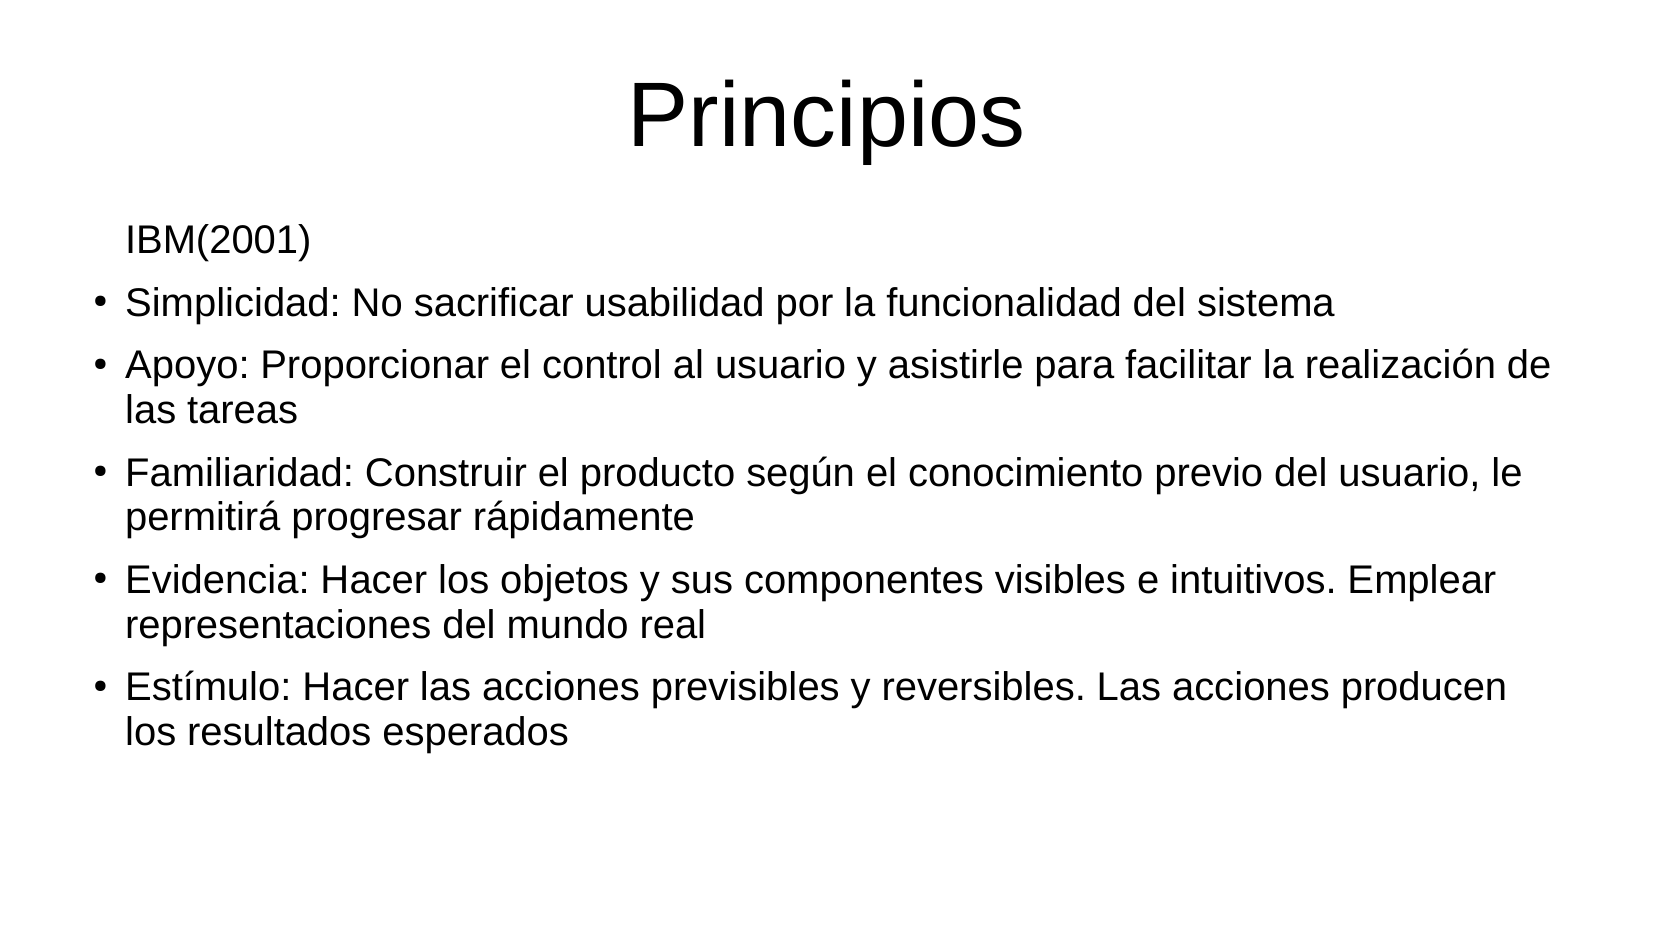

# Principios
IBM(2001)
Simplicidad: No sacrificar usabilidad por la funcionalidad del sistema
Apoyo: Proporcionar el control al usuario y asistirle para facilitar la realización de las tareas
Familiaridad: Construir el producto según el conocimiento previo del usuario, le permitirá progresar rápidamente
Evidencia: Hacer los objetos y sus componentes visibles e intuitivos. Emplear representaciones del mundo real
Estímulo: Hacer las acciones previsibles y reversibles. Las acciones producen los resultados esperados